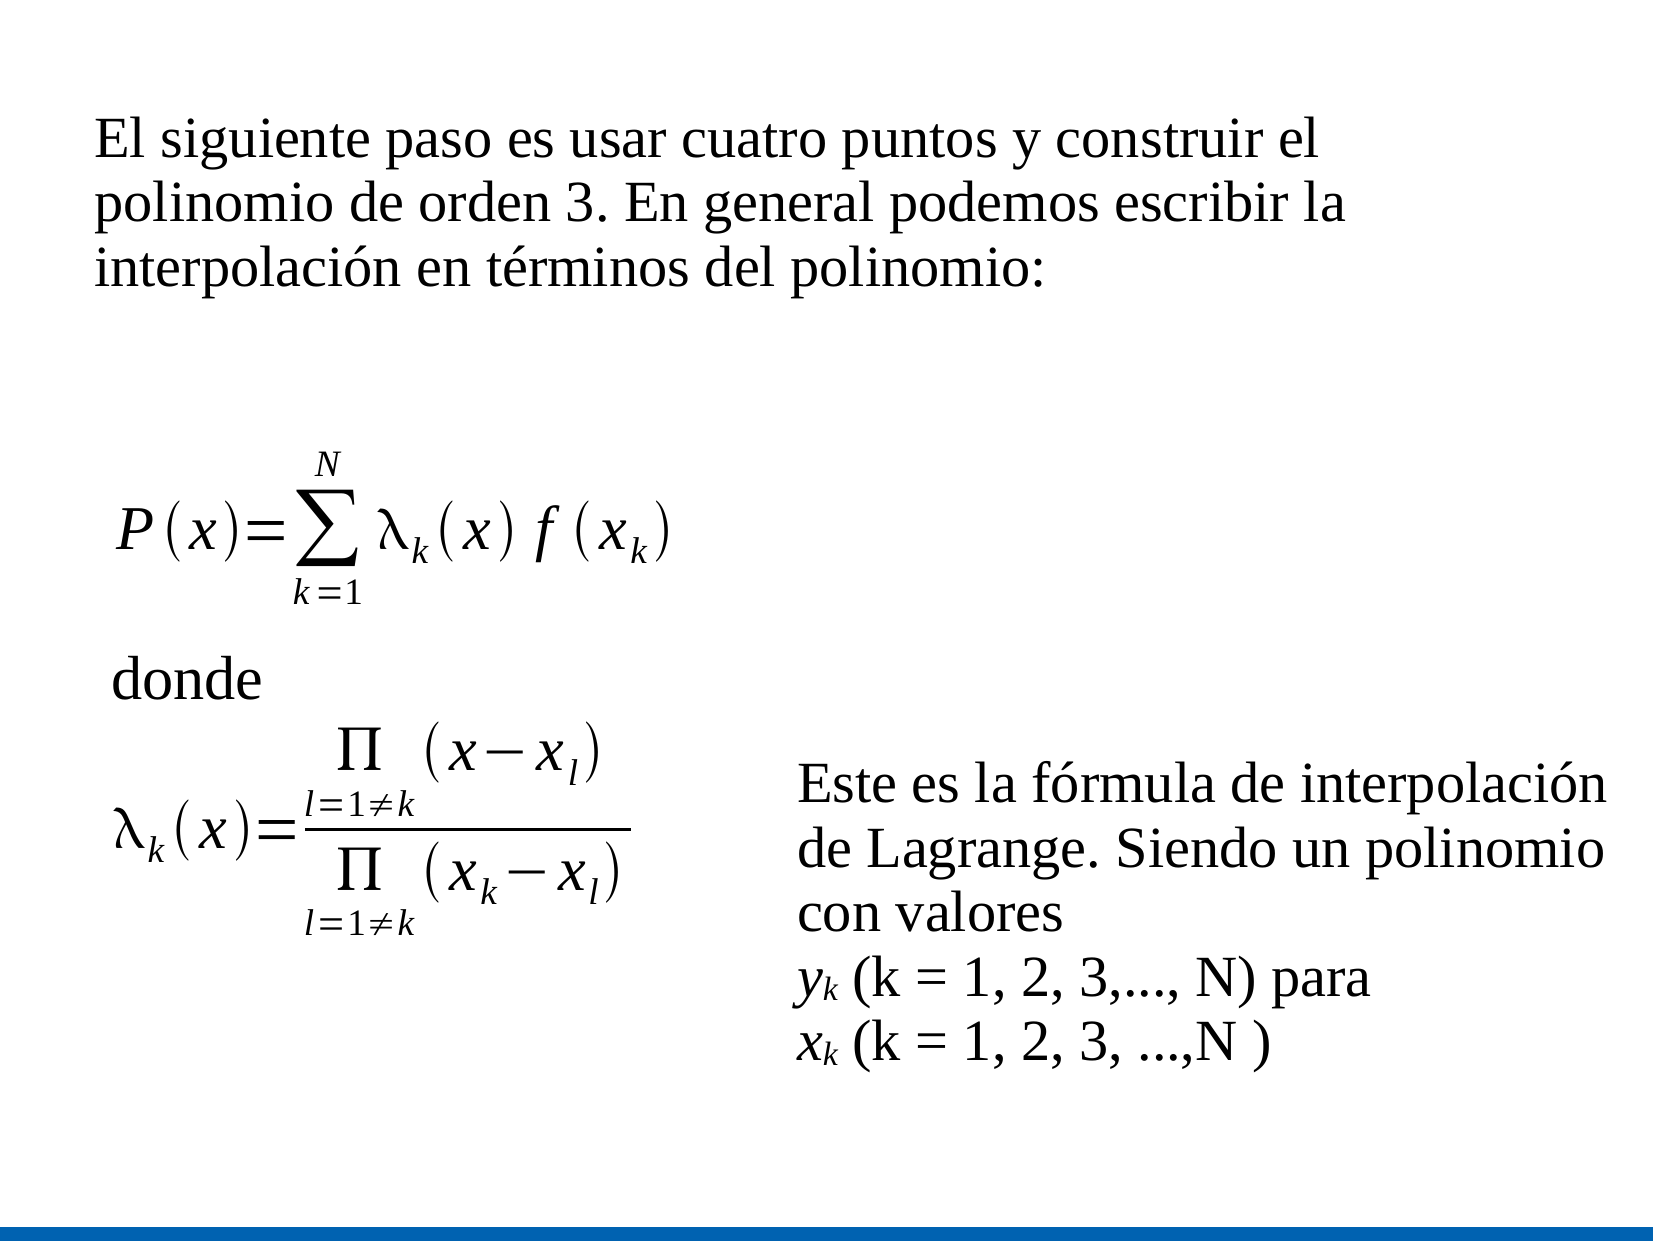

# El siguiente paso es usar cuatro puntos y construir el polinomio de orden 3. En general podemos escribir la interpolación en términos del polinomio:
Este es la fórmula de interpolación de Lagrange. Siendo un polinomio con valores
yk (k = 1, 2, 3,..., N) para
xk (k = 1, 2, 3, ...,N )